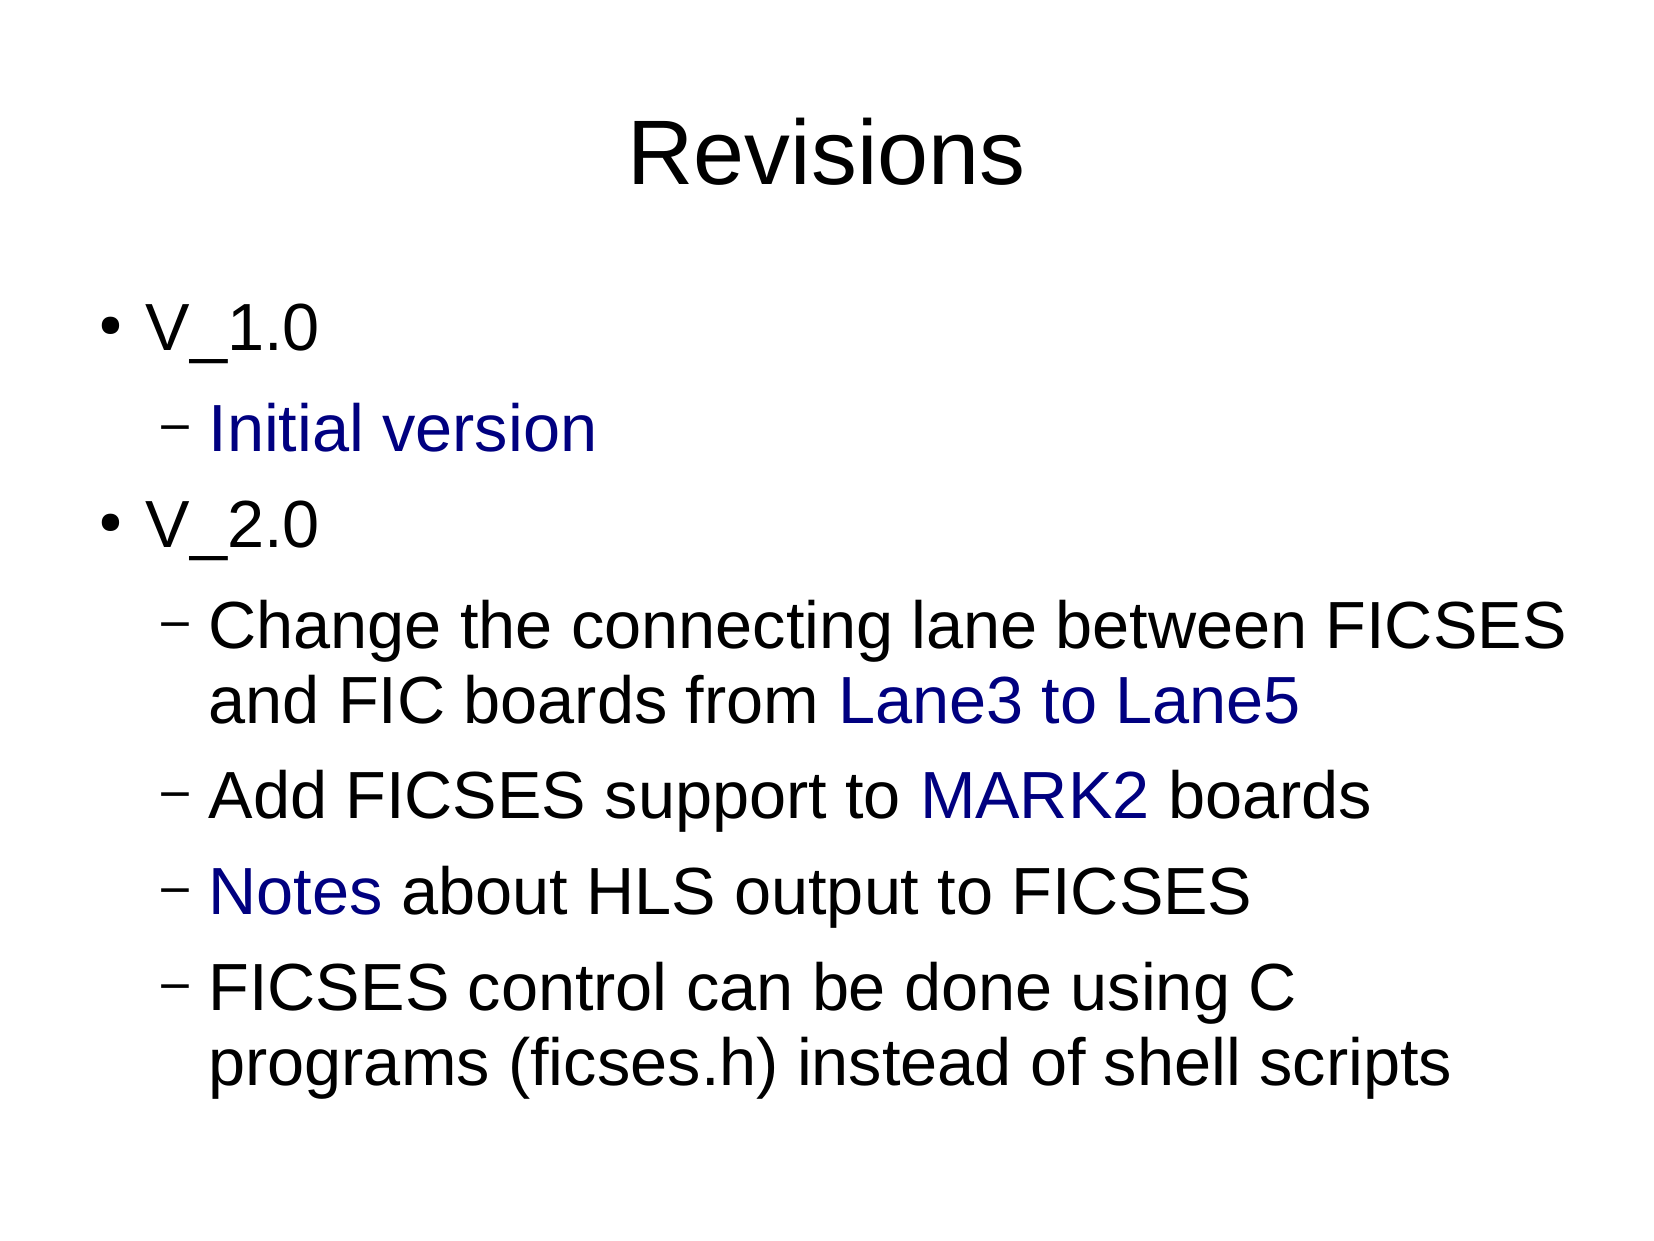

# Revisions
V_1.0
Initial version
V_2.0
Change the connecting lane between FICSES and FIC boards from Lane3 to Lane5
Add FICSES support to MARK2 boards
Notes about HLS output to FICSES
FICSES control can be done using C programs (ficses.h) instead of shell scripts